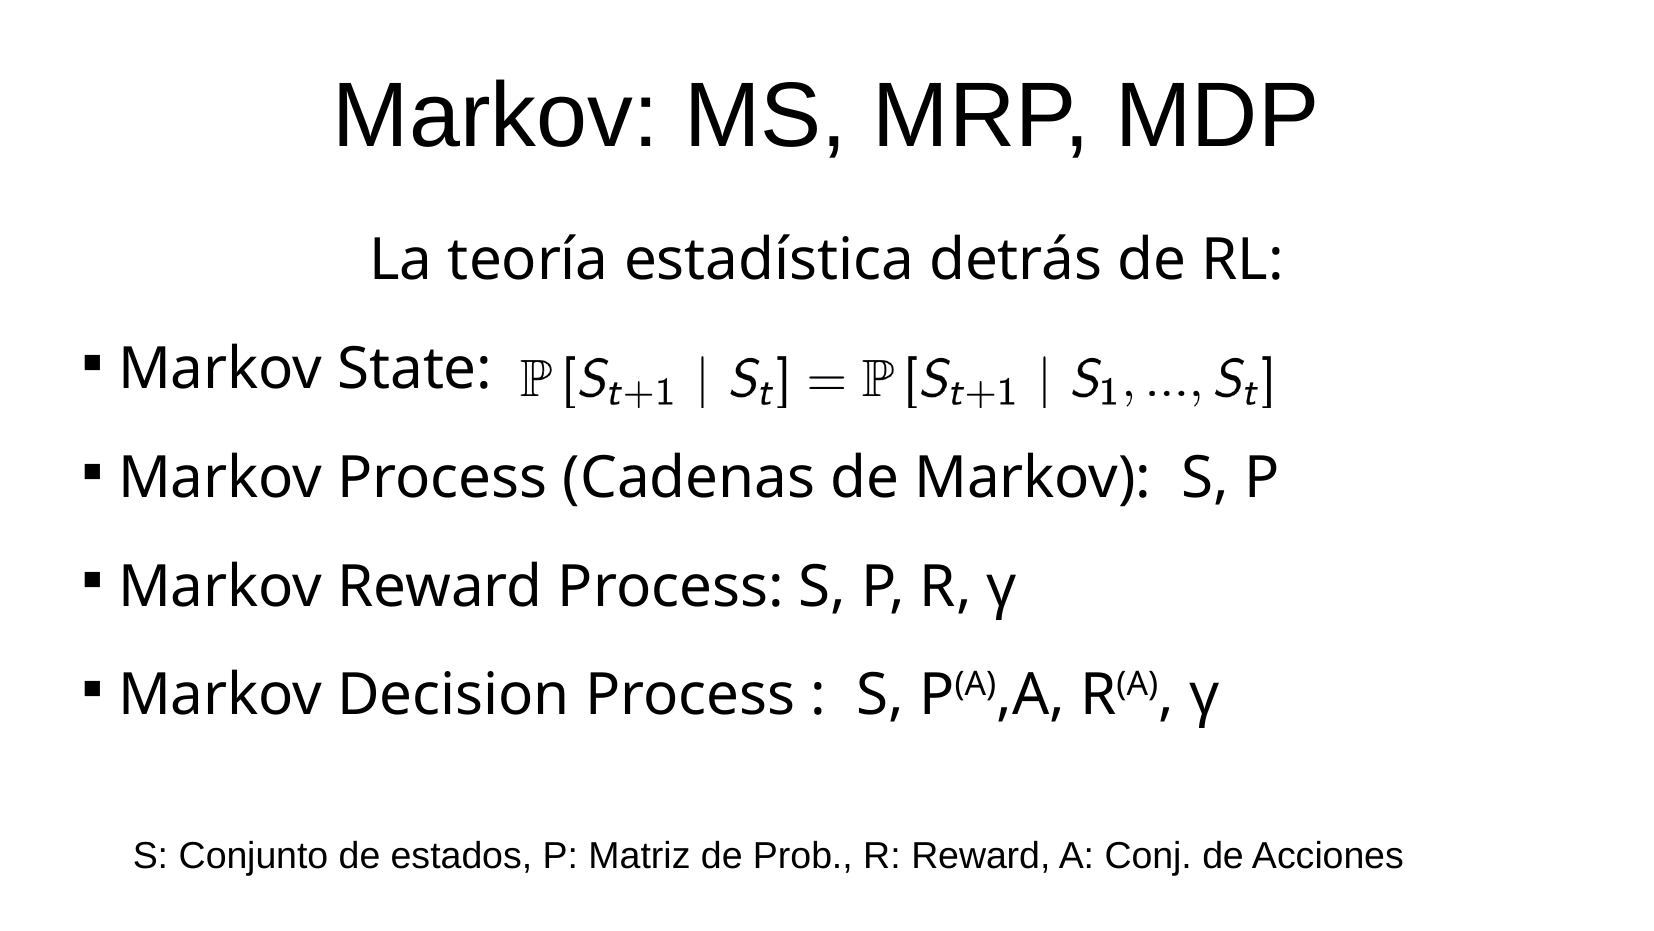

# Markov: MS, MRP, MDP
La teoría estadística detrás de RL:
Markov State:
Markov Process (Cadenas de Markov): S, P
Markov Reward Process: S, P, R, γ
Markov Decision Process : S, P(A),A, R(A), γ
S: Conjunto de estados, P: Matriz de Prob., R: Reward, A: Conj. de Acciones